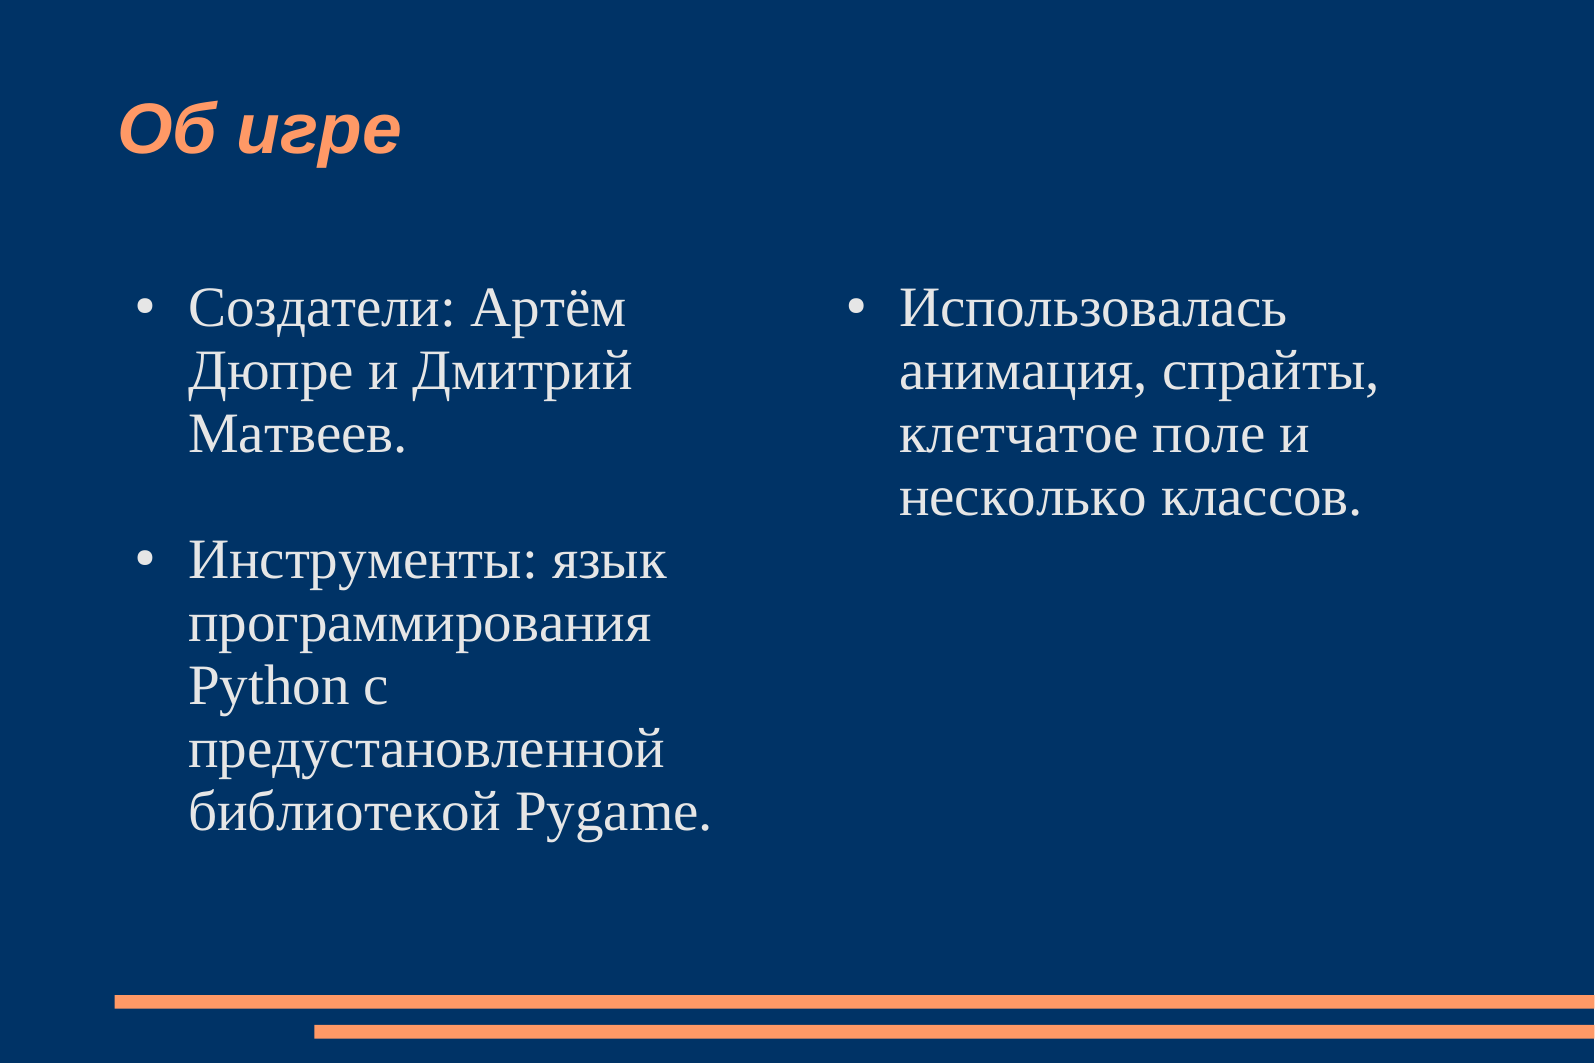

# Об игре
Создатели: Артём Дюпре и Дмитрий Матвеев.
Инструменты: язык программирования Python с предустановленной библиотекой Pygame.
Использовалась анимация, спрайты, клетчатое поле и несколько классов.